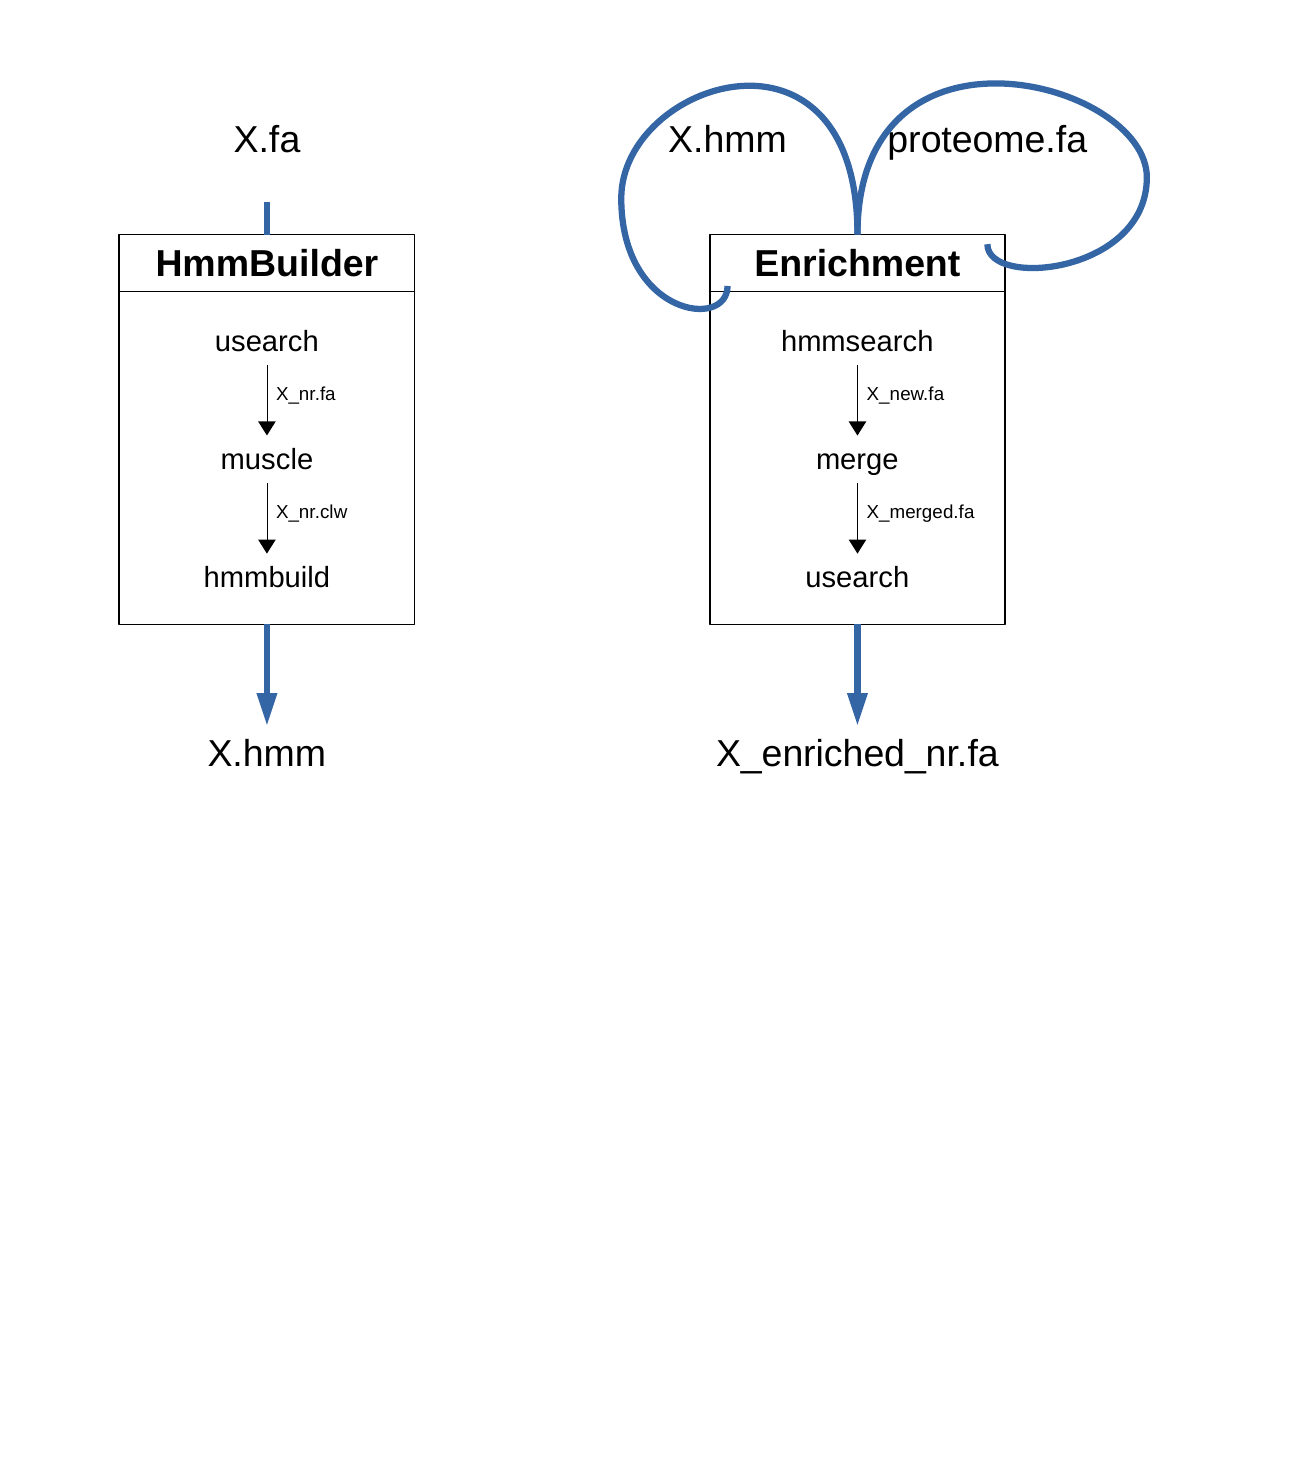

X.fa
X.hmm
proteome.fa
HmmBuilder
Enrichment
usearch
X_nr.fa
muscle
X_nr.clw
hmmbuild
hmmsearch
X_new.fa
merge
X_merged.fa
usearch
X.hmm
X_enriched_nr.fa